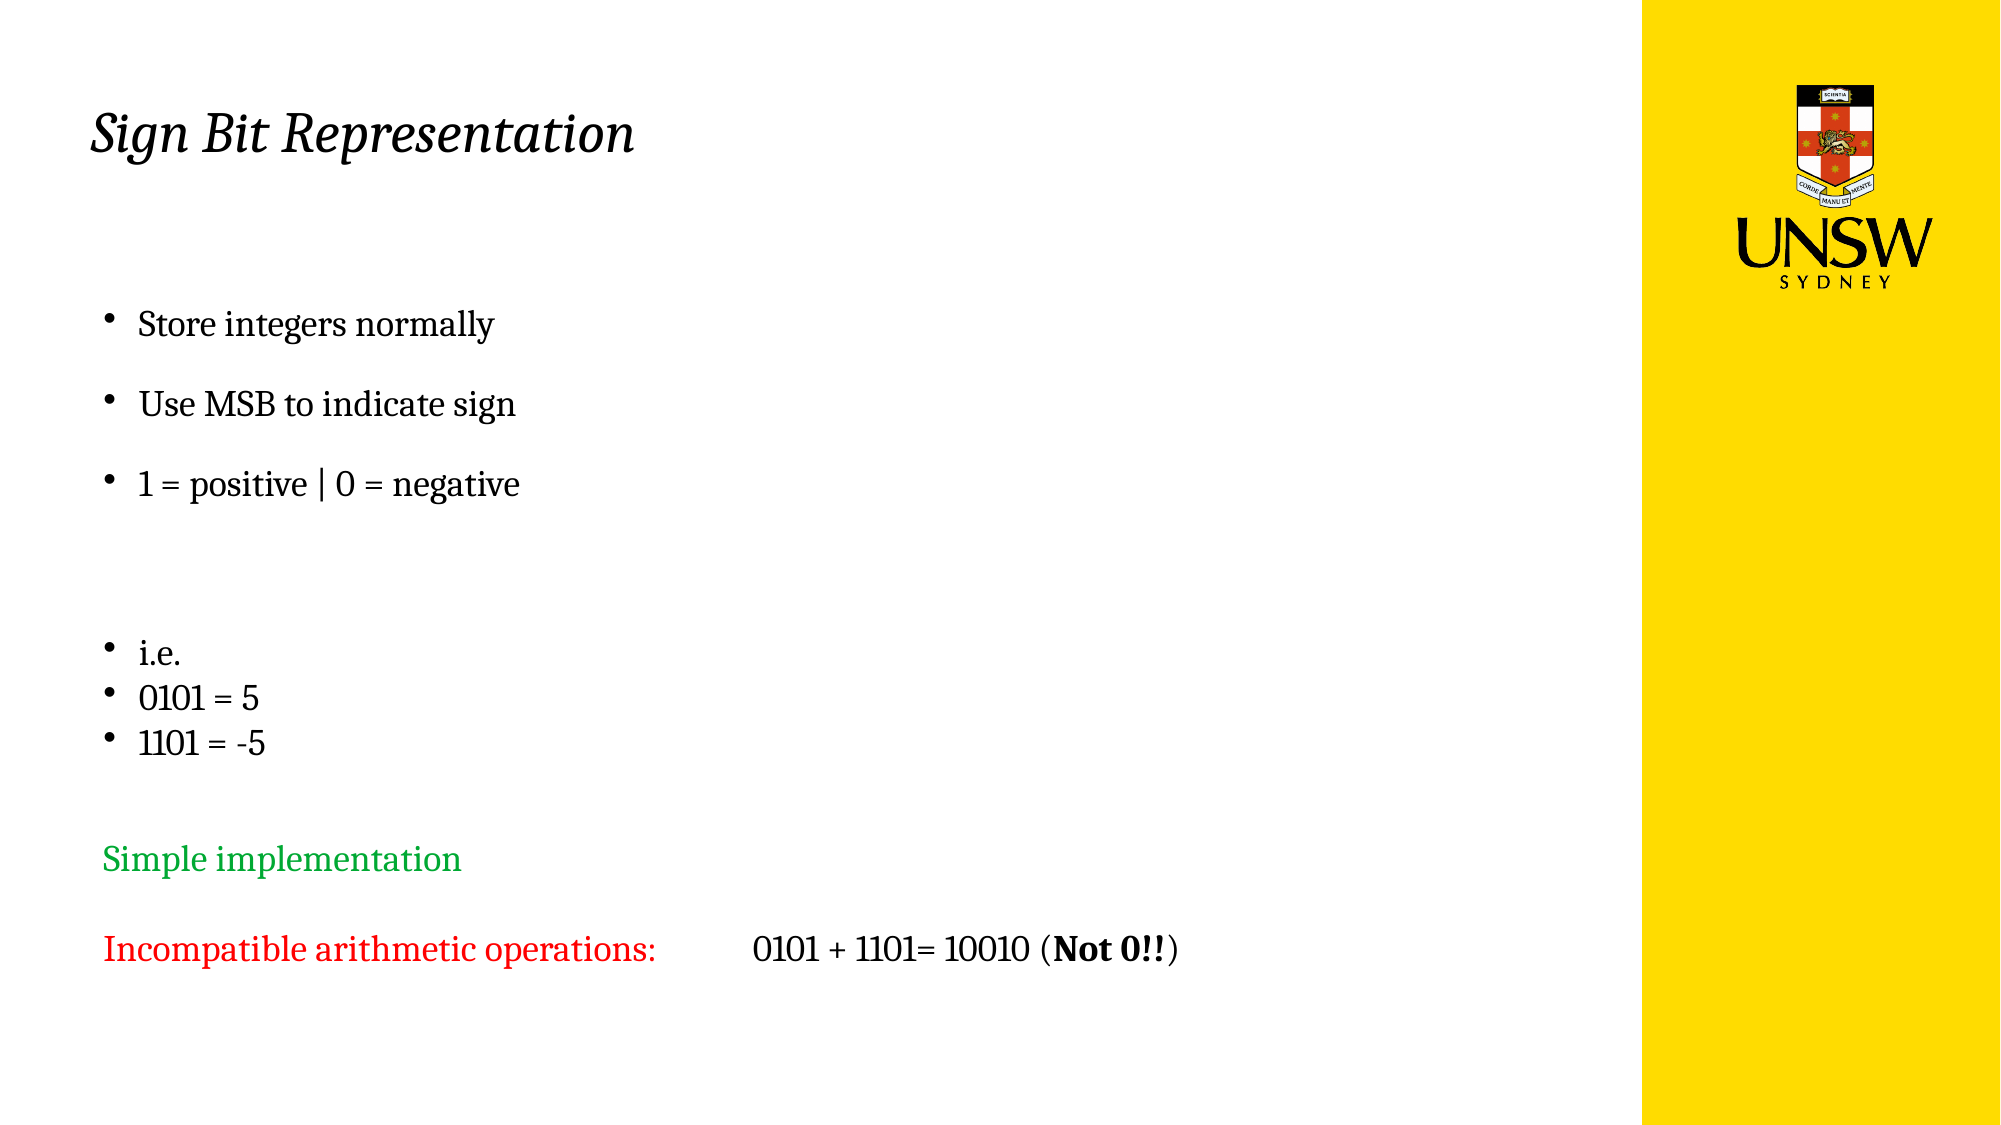

# Sign Bit Representation
Store integers normally
Use MSB to indicate sign
1 = positive | 0 = negative
i.e.
0101 = 5
1101 = -5
Simple implementation
Incompatible arithmetic operations:
0101 + 1101= 10010 (Not 0!!)